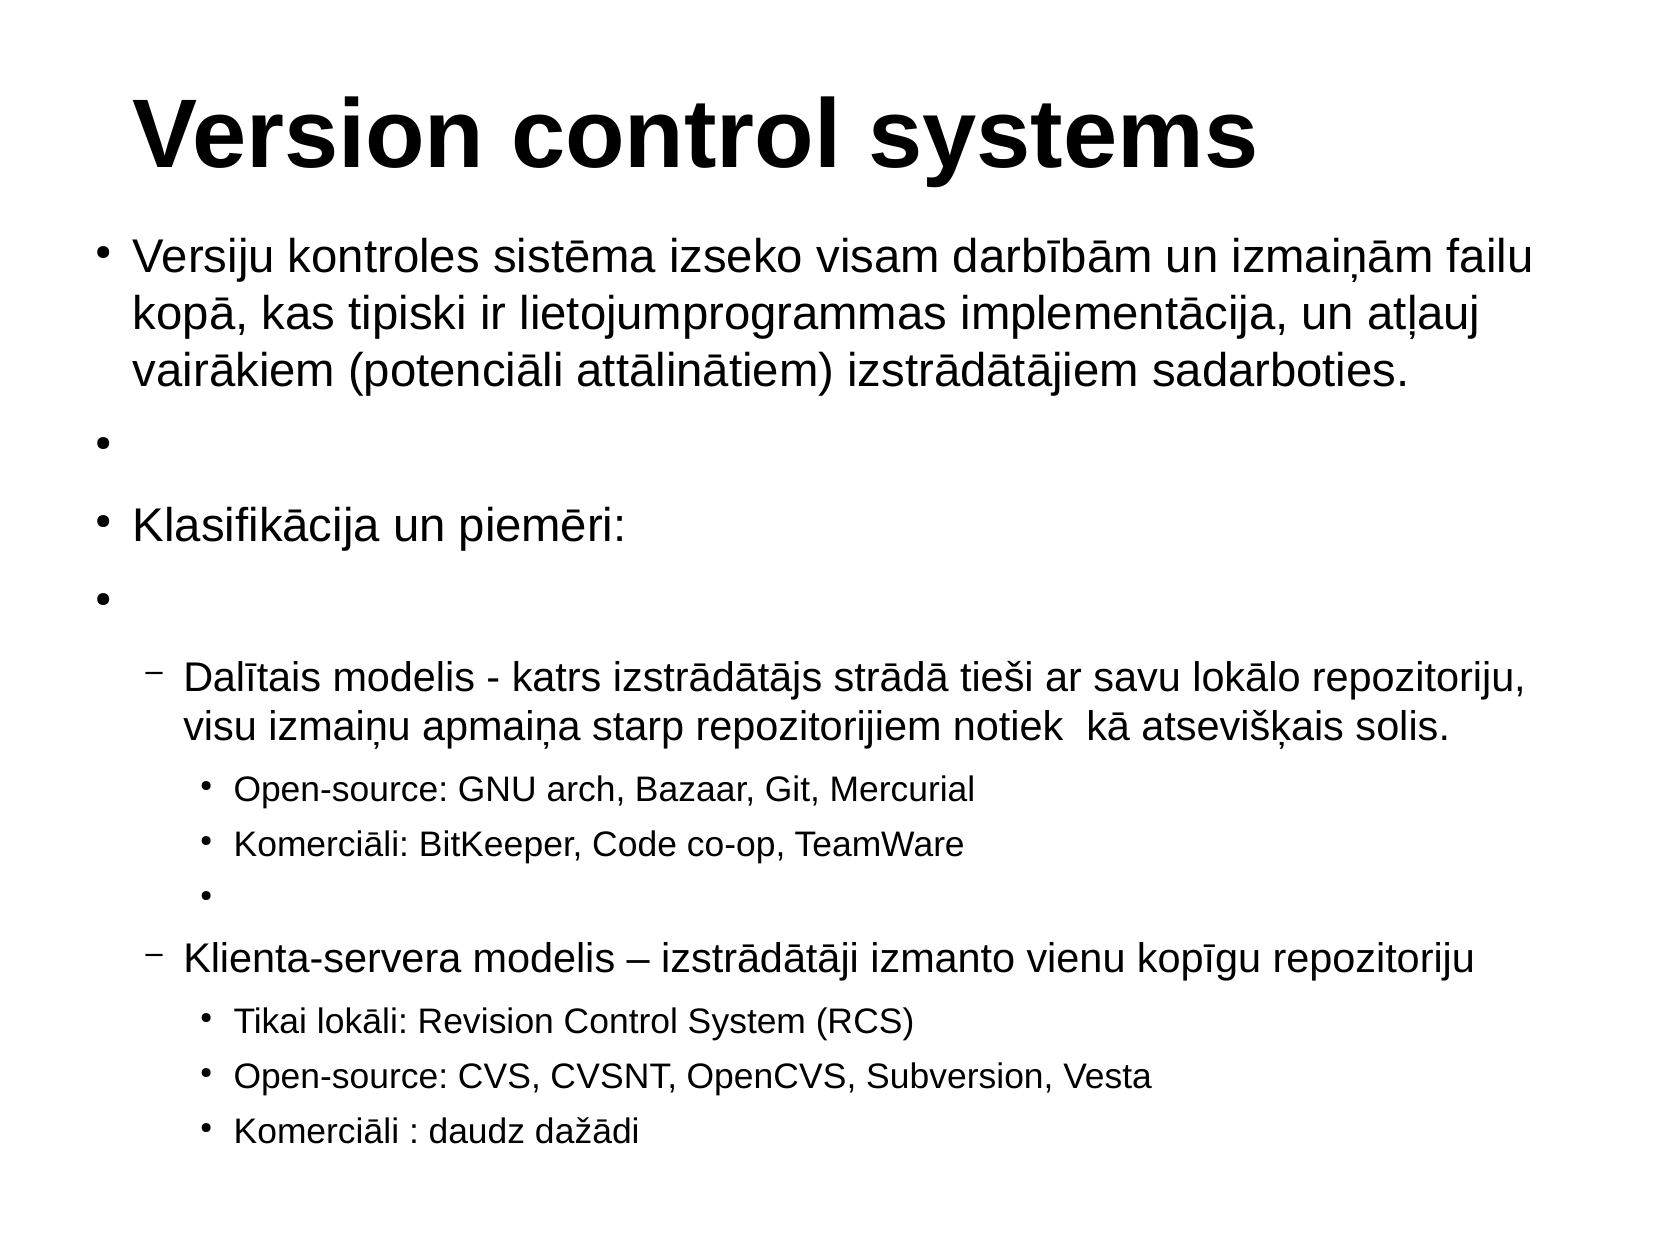

# Version control systems
Versiju kontroles sistēma izseko visam darbībām un izmaiņām failu kopā, kas tipiski ir lietojumprogrammas implementācija, un atļauj vairākiem (potenciāli attālinātiem) izstrādātājiem sadarboties.
Klasifikācija un piemēri:
Dalītais modelis - katrs izstrādātājs strādā tieši ar savu lokālo repozitoriju, visu izmaiņu apmaiņa starp repozitorijiem notiek kā atsevišķais solis.
Open-source: GNU arch, Bazaar, Git, Mercurial
Komerciāli: BitKeeper, Code co-op, TeamWare
Klienta-servera modelis – izstrādātāji izmanto vienu kopīgu repozitoriju
Tikai lokāli: Revision Control System (RCS)
Open-source: CVS, CVSNT, OpenCVS, Subversion, Vesta
Komerciāli : daudz dažādi